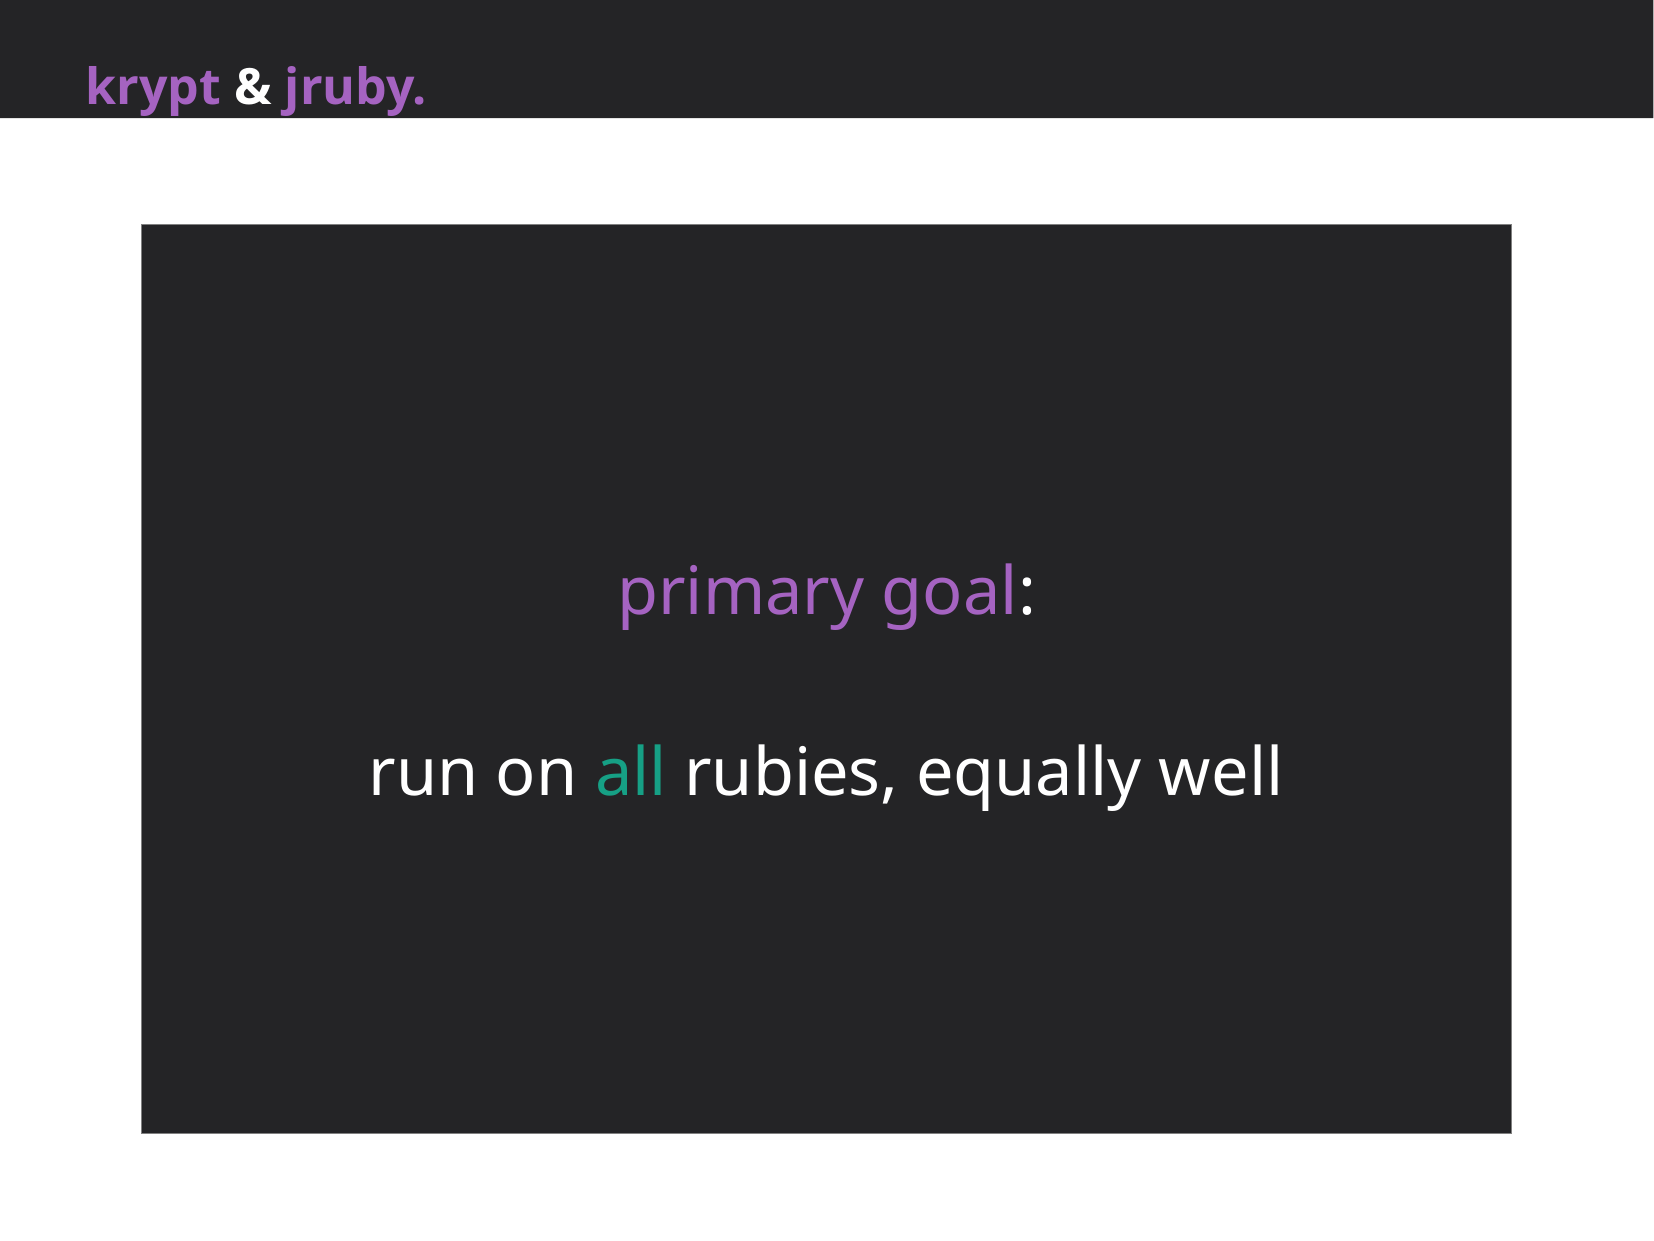

krypt & jruby.
primary goal:
run on all rubies, equally well